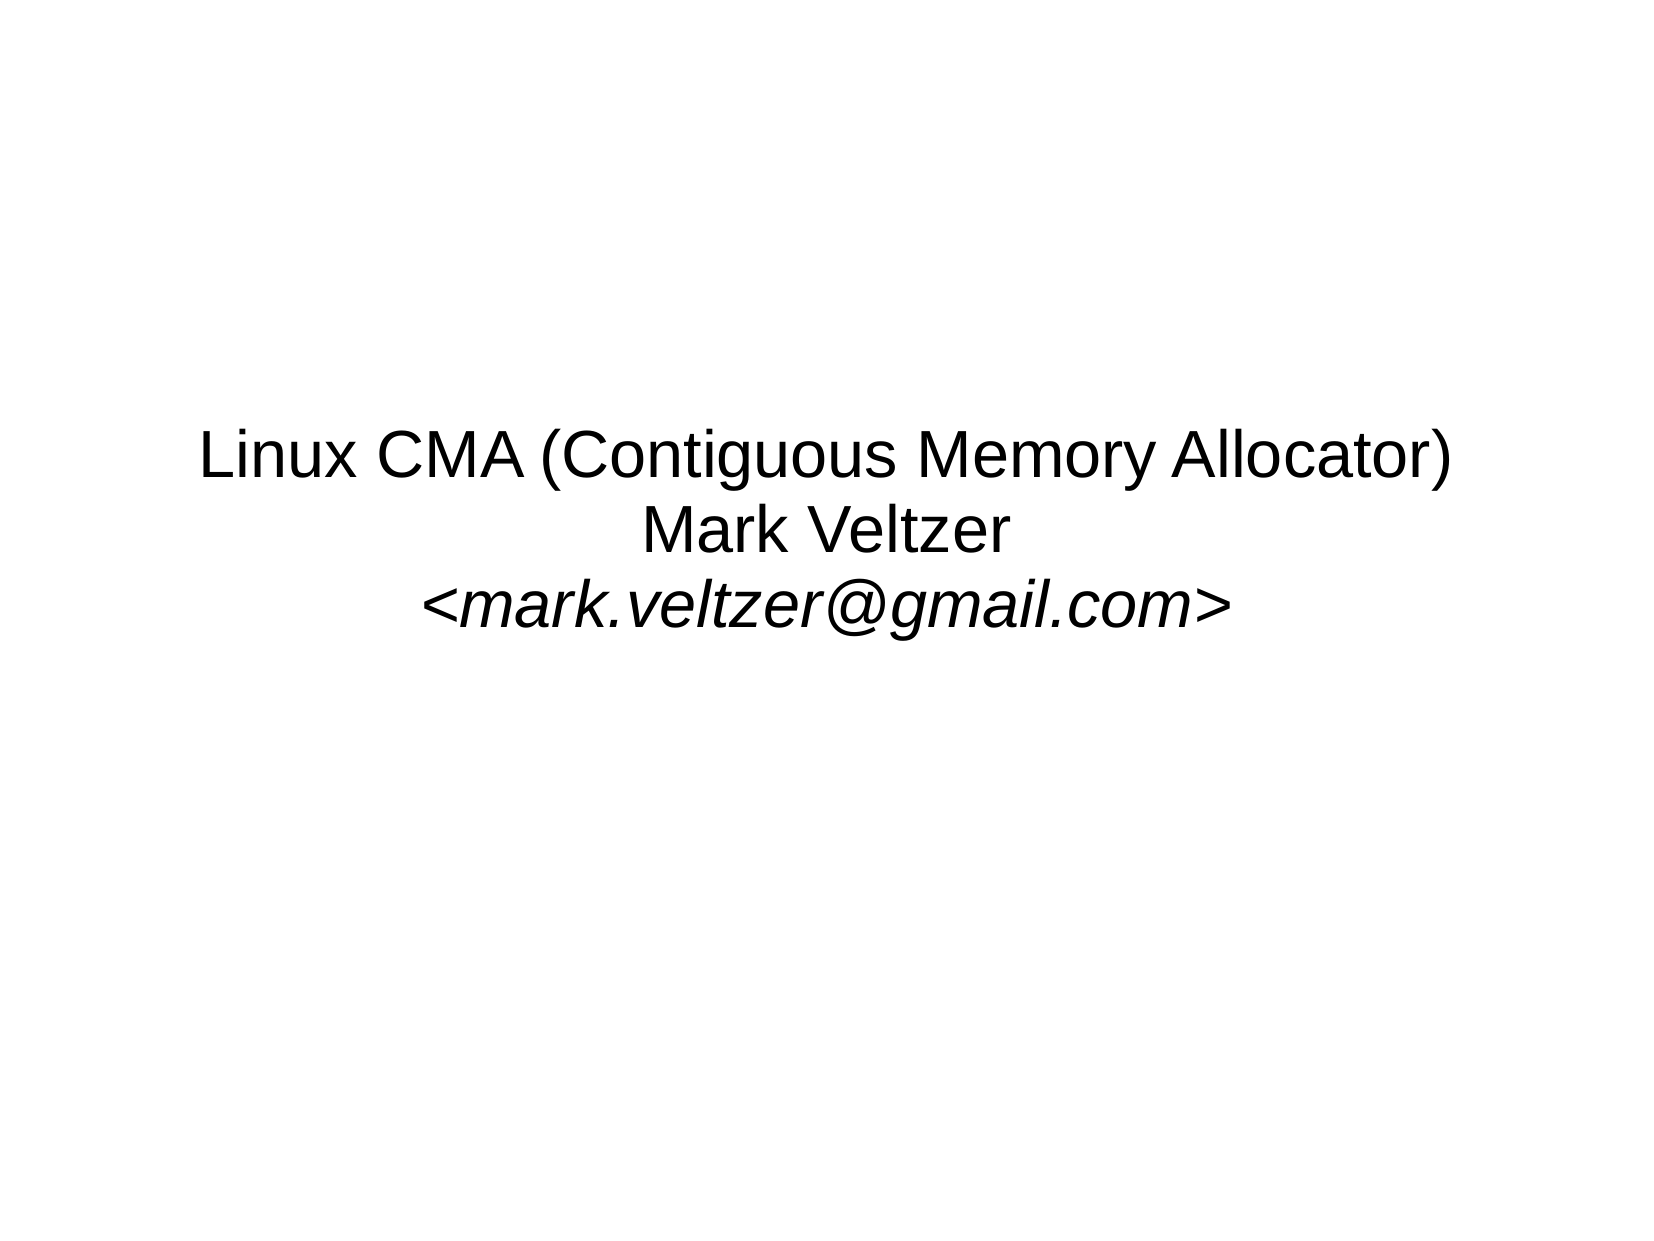

# Linux CMA (Contiguous Memory Allocator)
Mark Veltzer
<mark.veltzer@gmail.com>